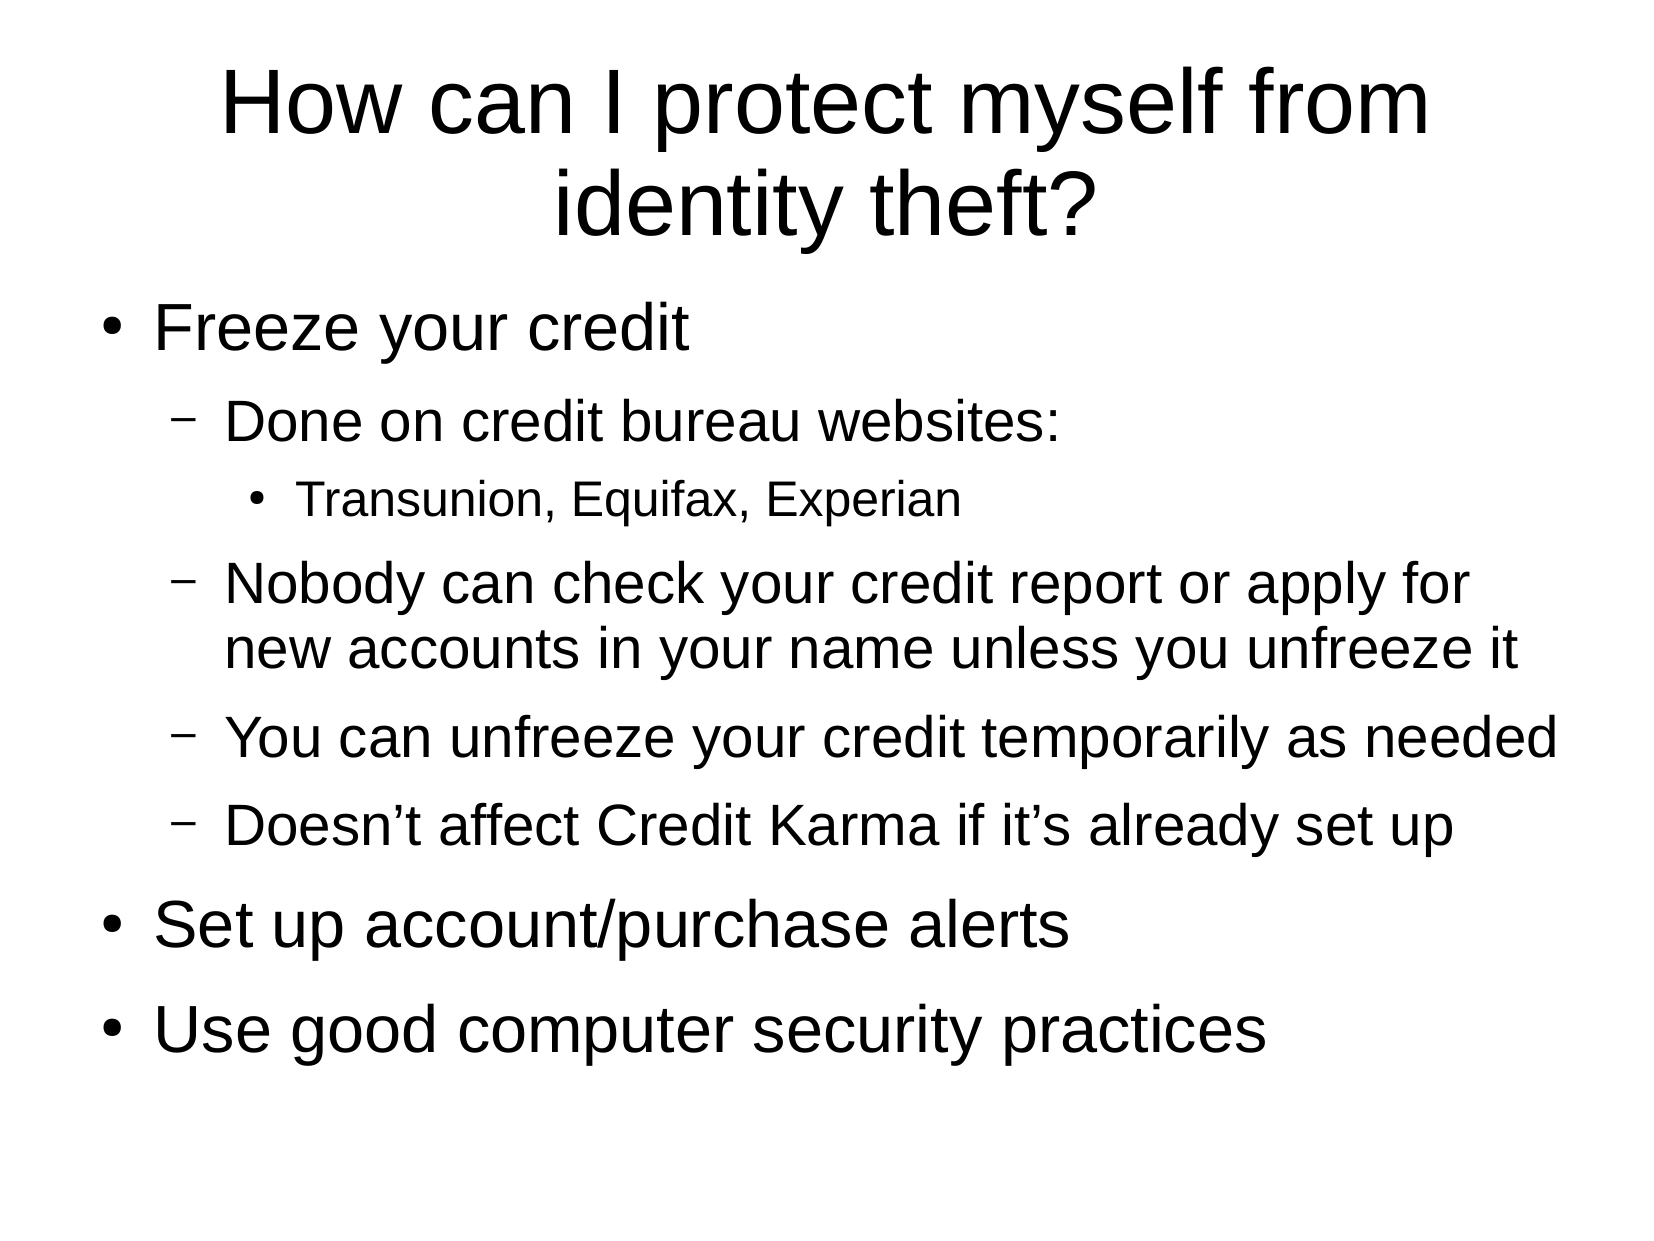

# How can I protect myself from identity theft?
Freeze your credit
Done on credit bureau websites:
Transunion, Equifax, Experian
Nobody can check your credit report or apply for new accounts in your name unless you unfreeze it
You can unfreeze your credit temporarily as needed
Doesn’t affect Credit Karma if it’s already set up
Set up account/purchase alerts
Use good computer security practices